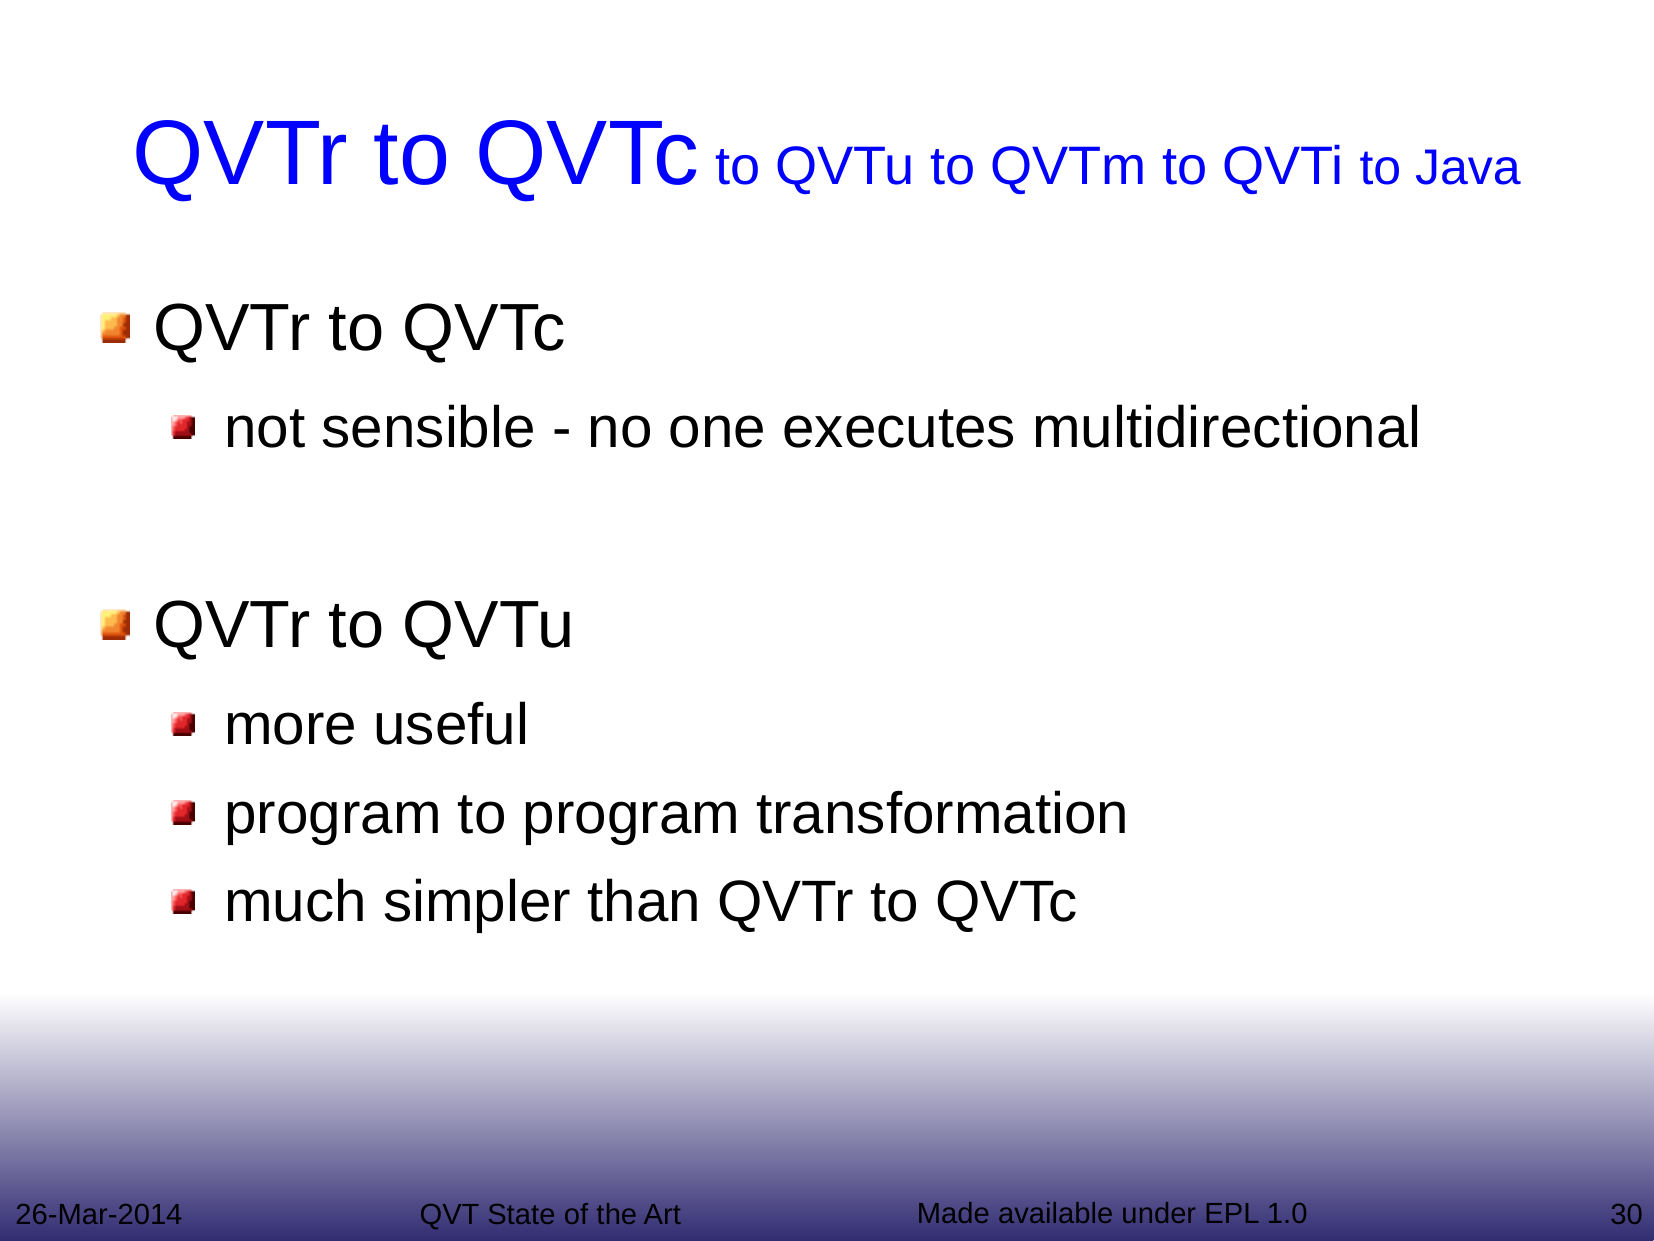

# QVTr to QVTc to QVTu to QVTm to QVTi to Java
QVTr to QVTc
not sensible - no one executes multidirectional
QVTr to QVTu
more useful
program to program transformation
much simpler than QVTr to QVTc
26-Mar-2014
QVT State of the Art
30